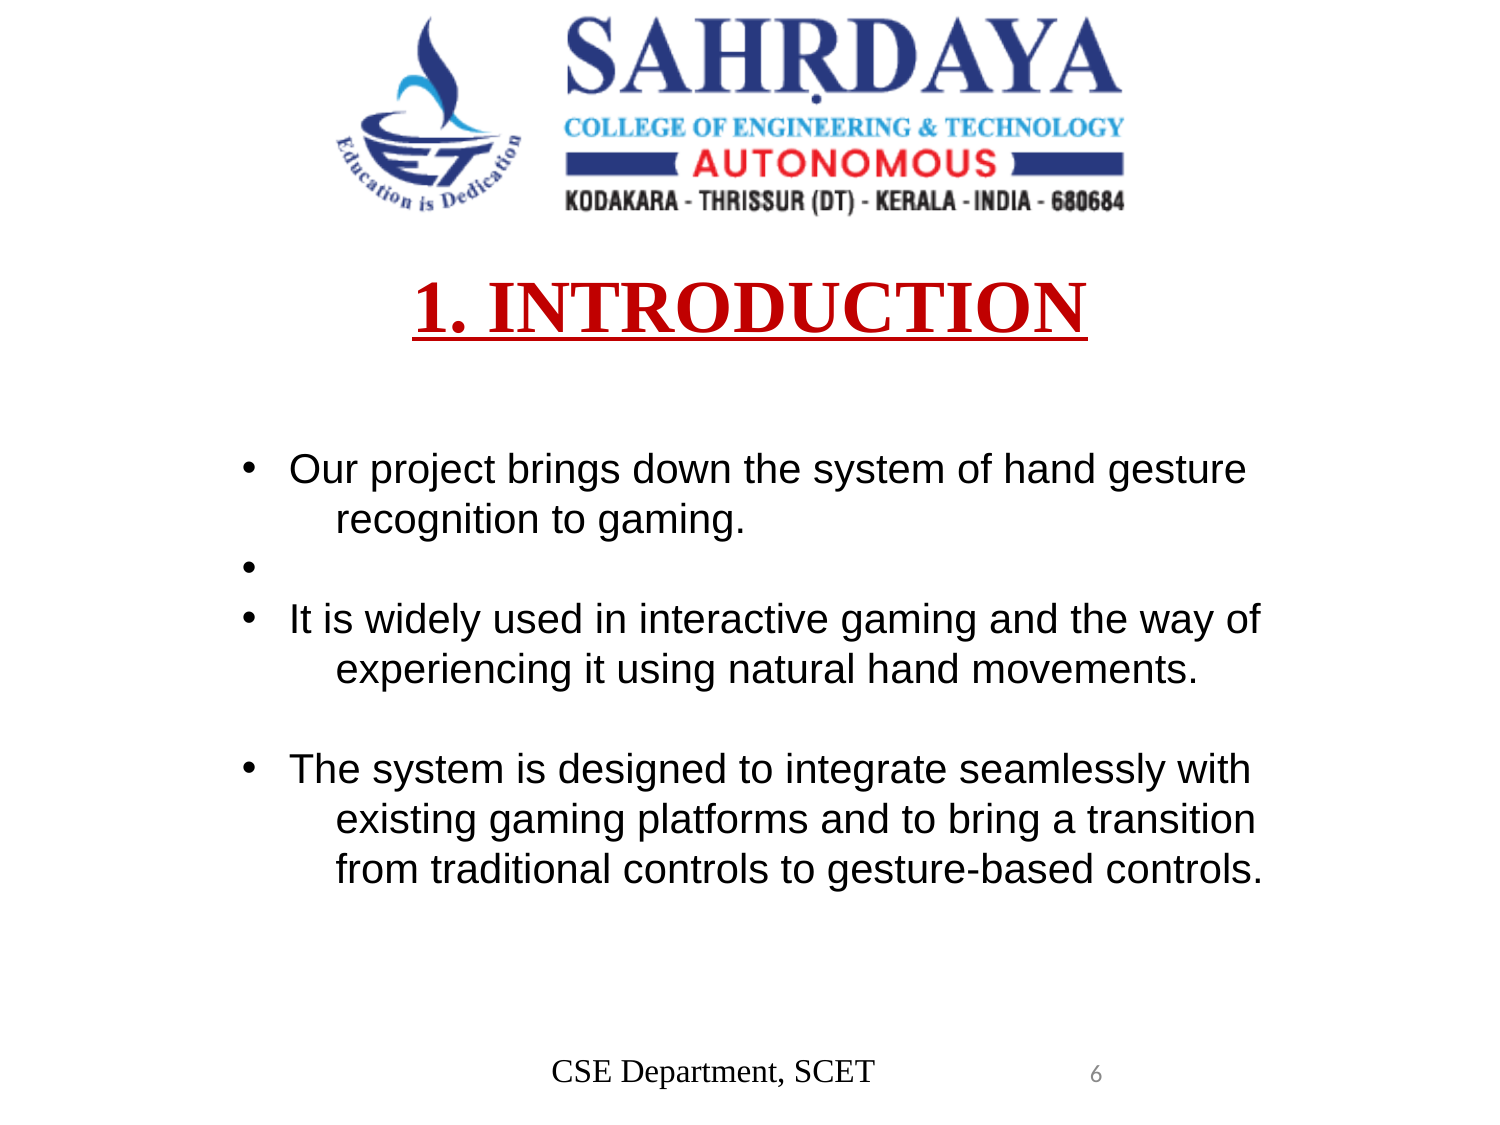

1. INTRODUCTION
Our project brings down the system of hand gesture recognition to gaming.
It is widely used in interactive gaming and the way of experiencing it using natural hand movements.
The system is designed to integrate seamlessly with existing gaming platforms and to bring a transition from traditional controls to gesture-based controls.
 CSE Department, SCET